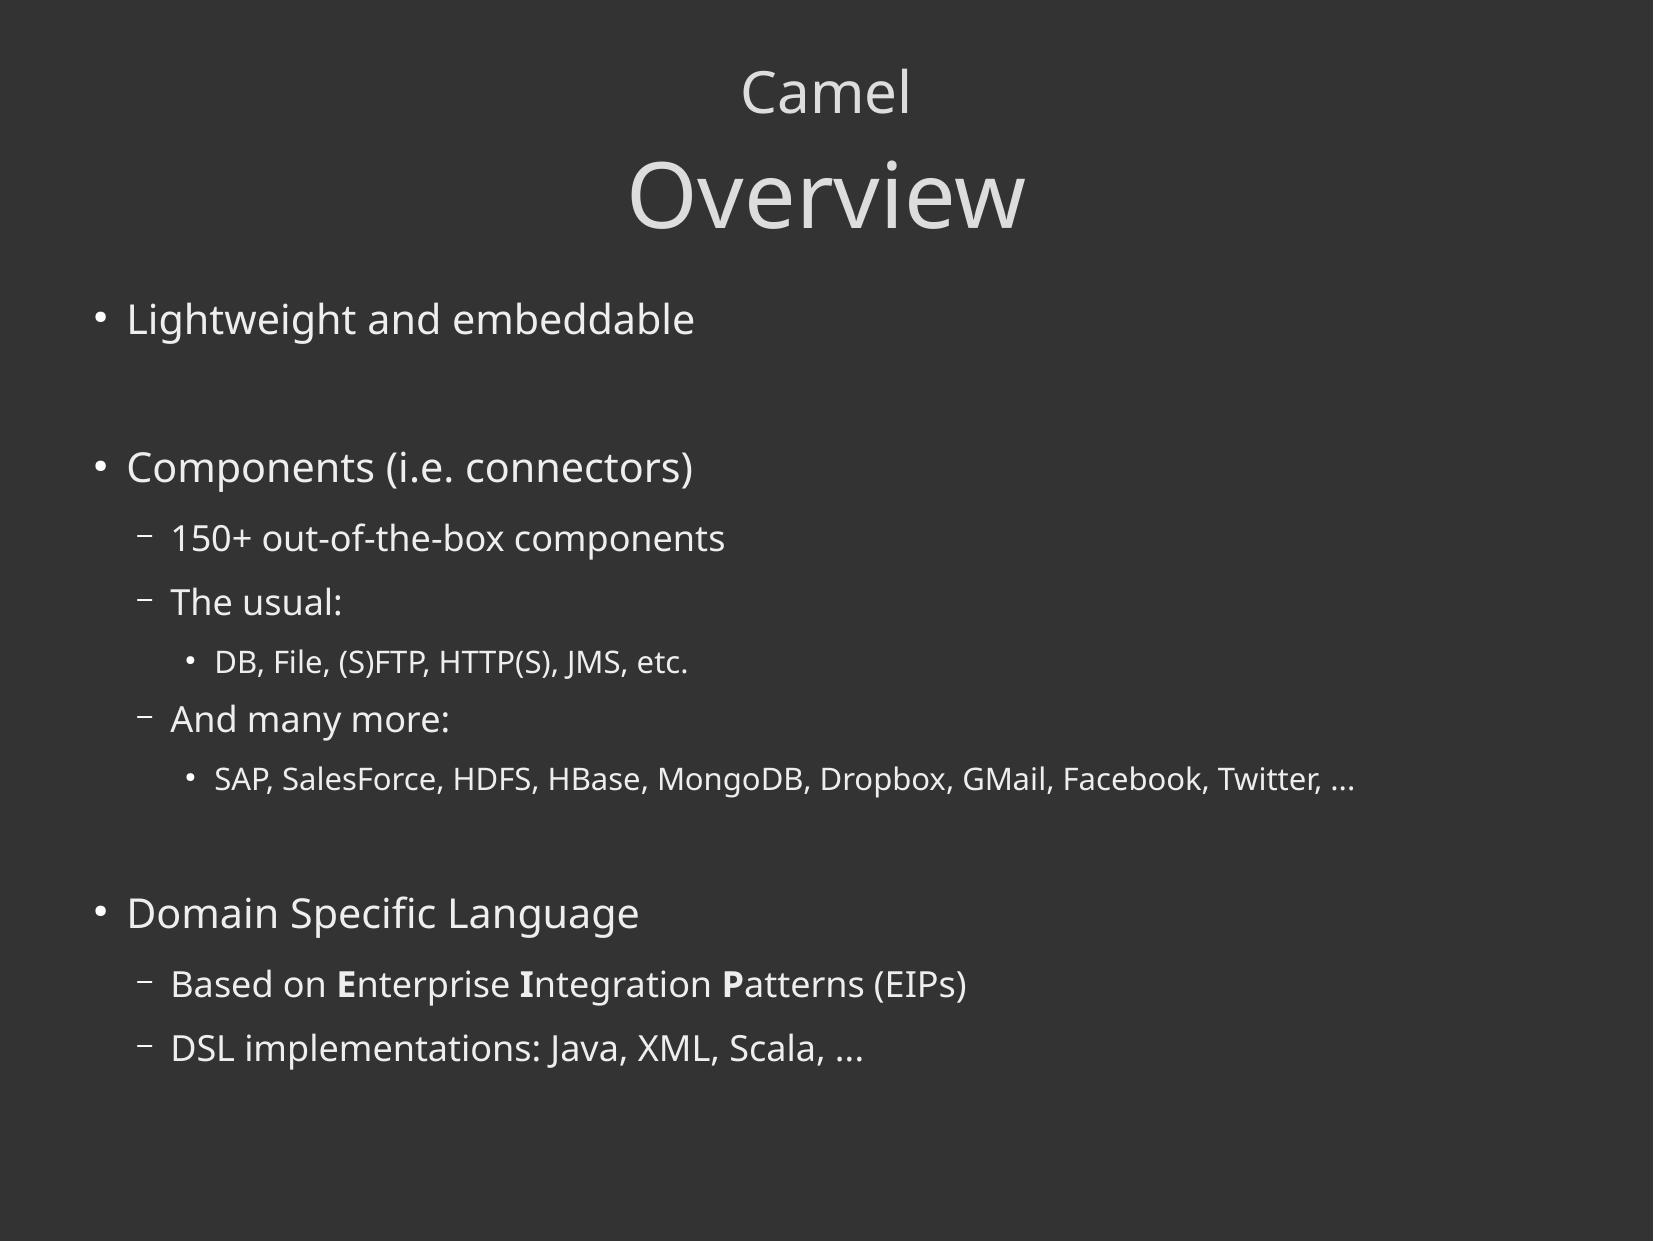

# Camel Overview
Lightweight and embeddable
Components (i.e. connectors)
150+ out-of-the-box components
The usual:
DB, File, (S)FTP, HTTP(S), JMS, etc.
And many more:
SAP, SalesForce, HDFS, HBase, MongoDB, Dropbox, GMail, Facebook, Twitter, ...
Domain Specific Language
Based on Enterprise Integration Patterns (EIPs)
DSL implementations: Java, XML, Scala, ...